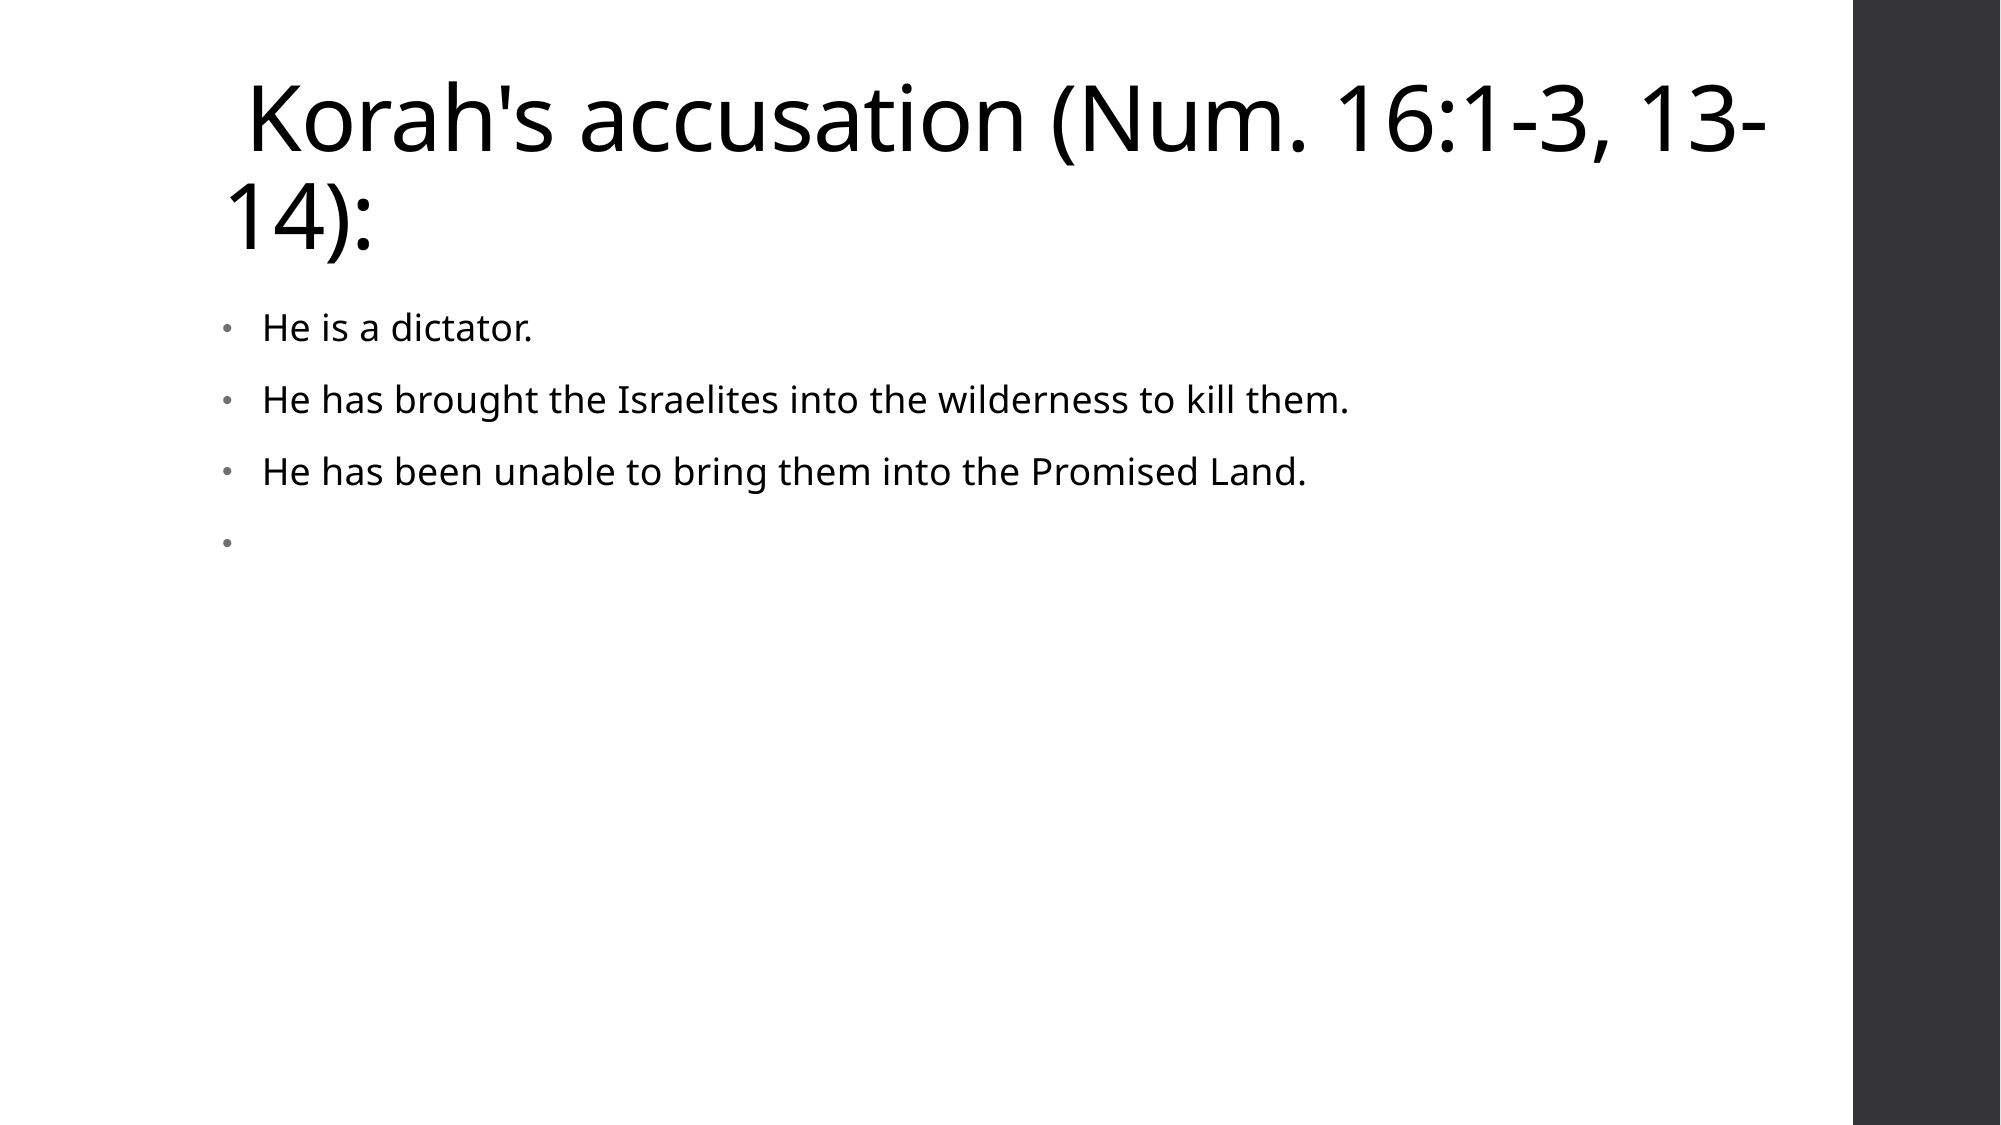

# Korah's accusation (Num. 16:1-3, 13-14):
 He is a dictator.
 He has brought the Israelites into the wilderness to kill them.
 He has been unable to bring them into the Promised Land.